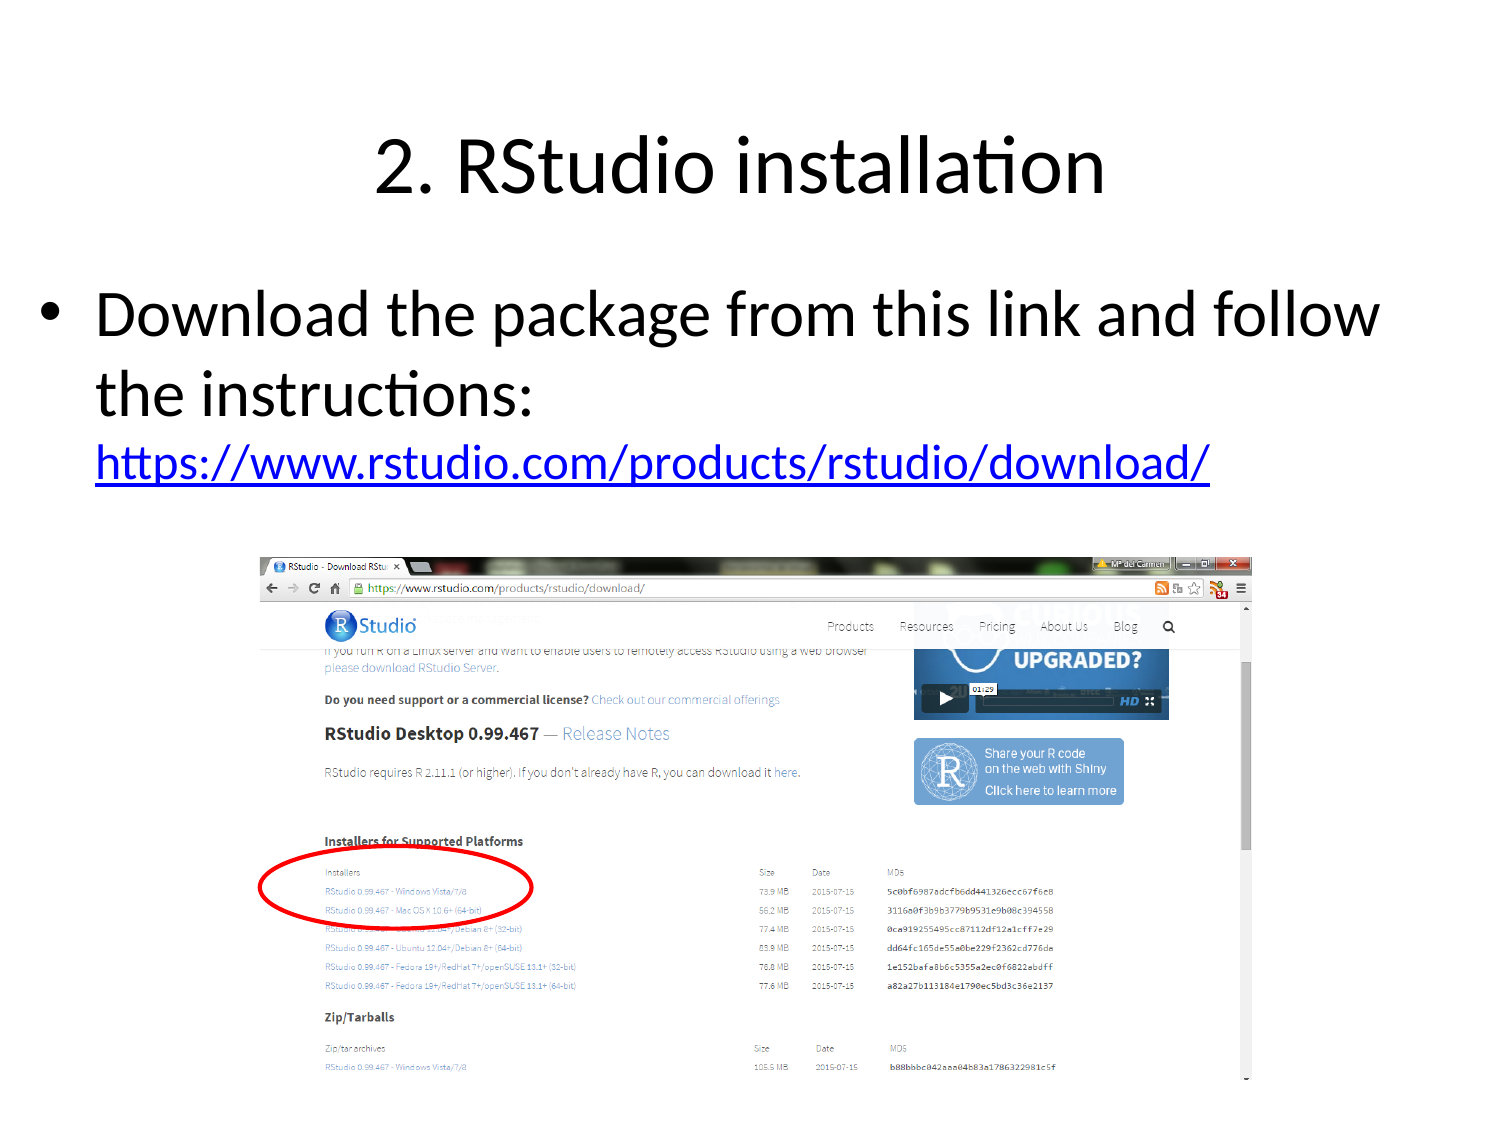

2. RStudio installation
# Download the package from this link and follow the instructions: https://www.rstudio.com/products/rstudio/download/